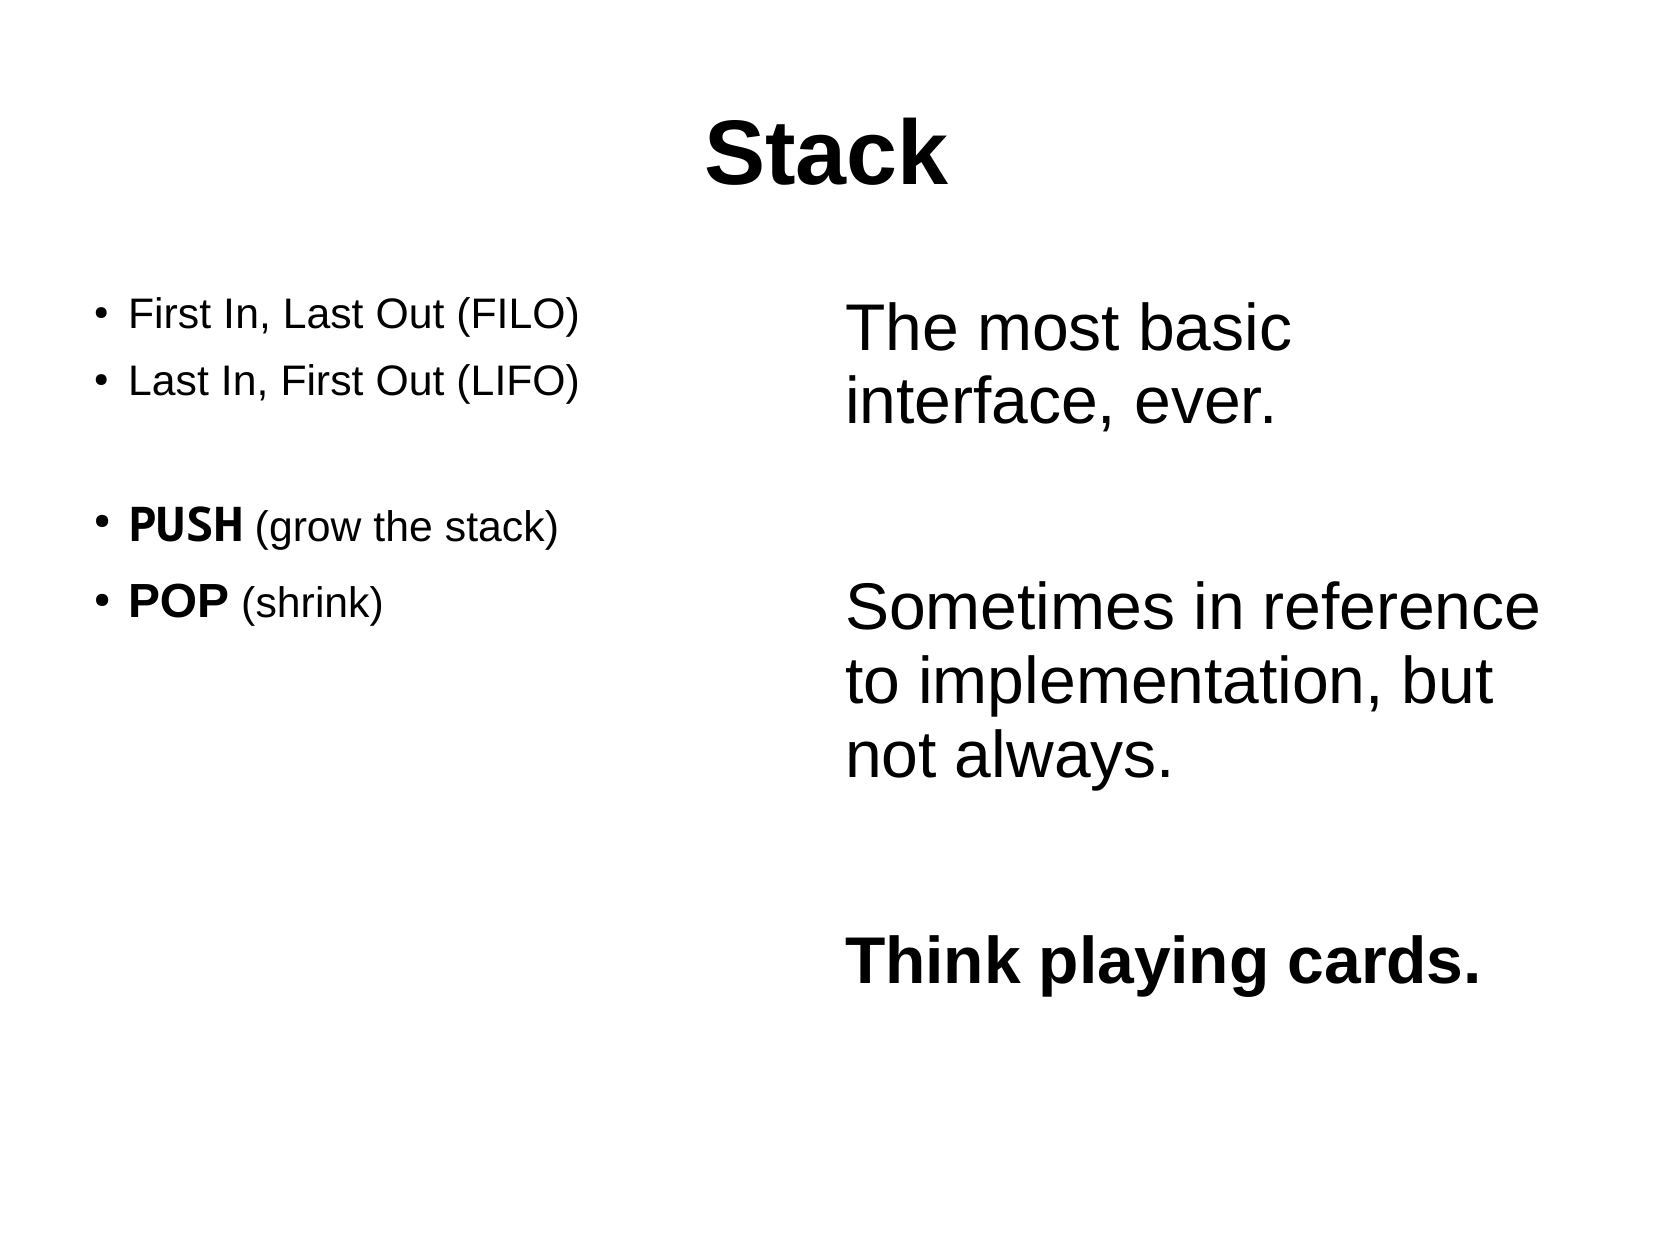

# Stack
First In, Last Out (FILO)
Last In, First Out (LIFO)
PUSH (grow the stack)
POP (shrink)
The most basic interface, ever.
Sometimes in reference to implementation, but not always.
Think playing cards.